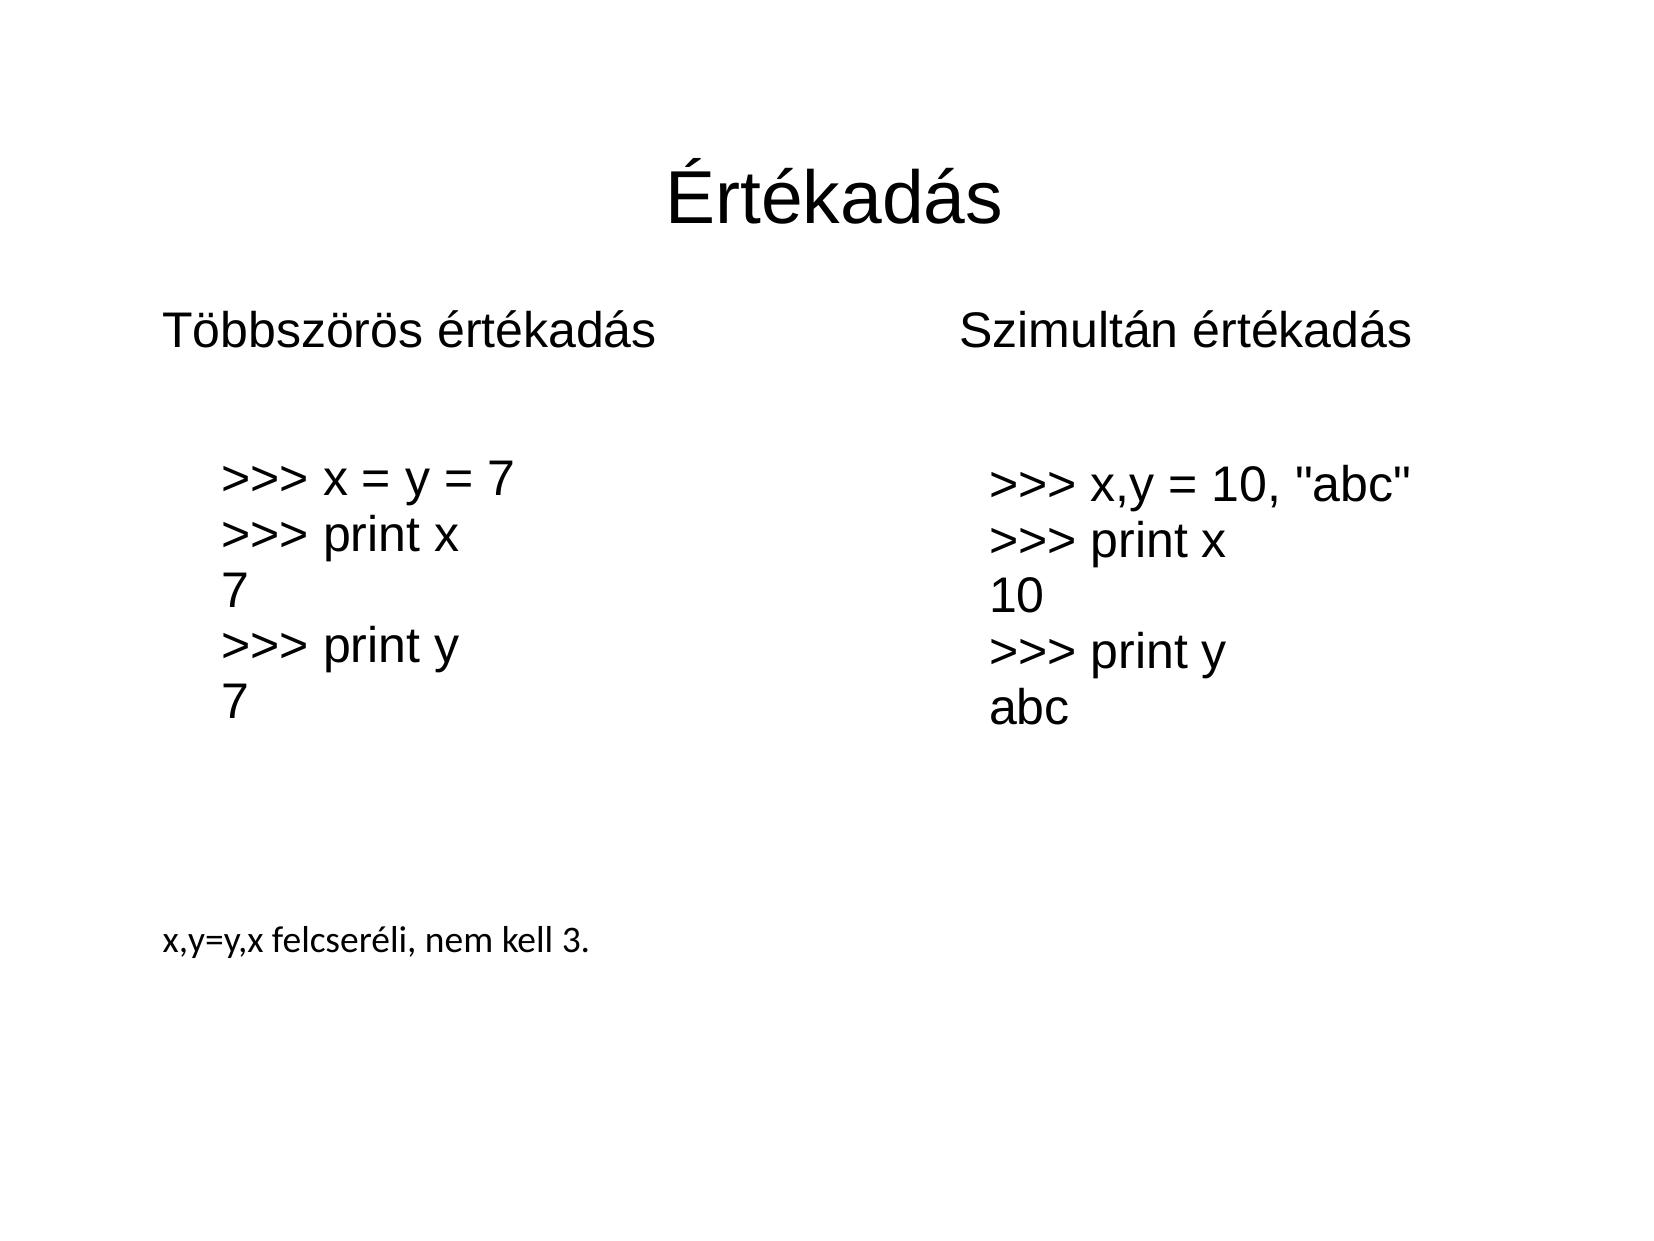

Értékadás
Többszörös értékadás
Szimultán értékadás
>>> x = y = 7
>>> print x
7
>>> print y
7
>>> x,y = 10, "abc"
>>> print x
10
>>> print y
abc
x,y=y,x felcseréli, nem kell 3.